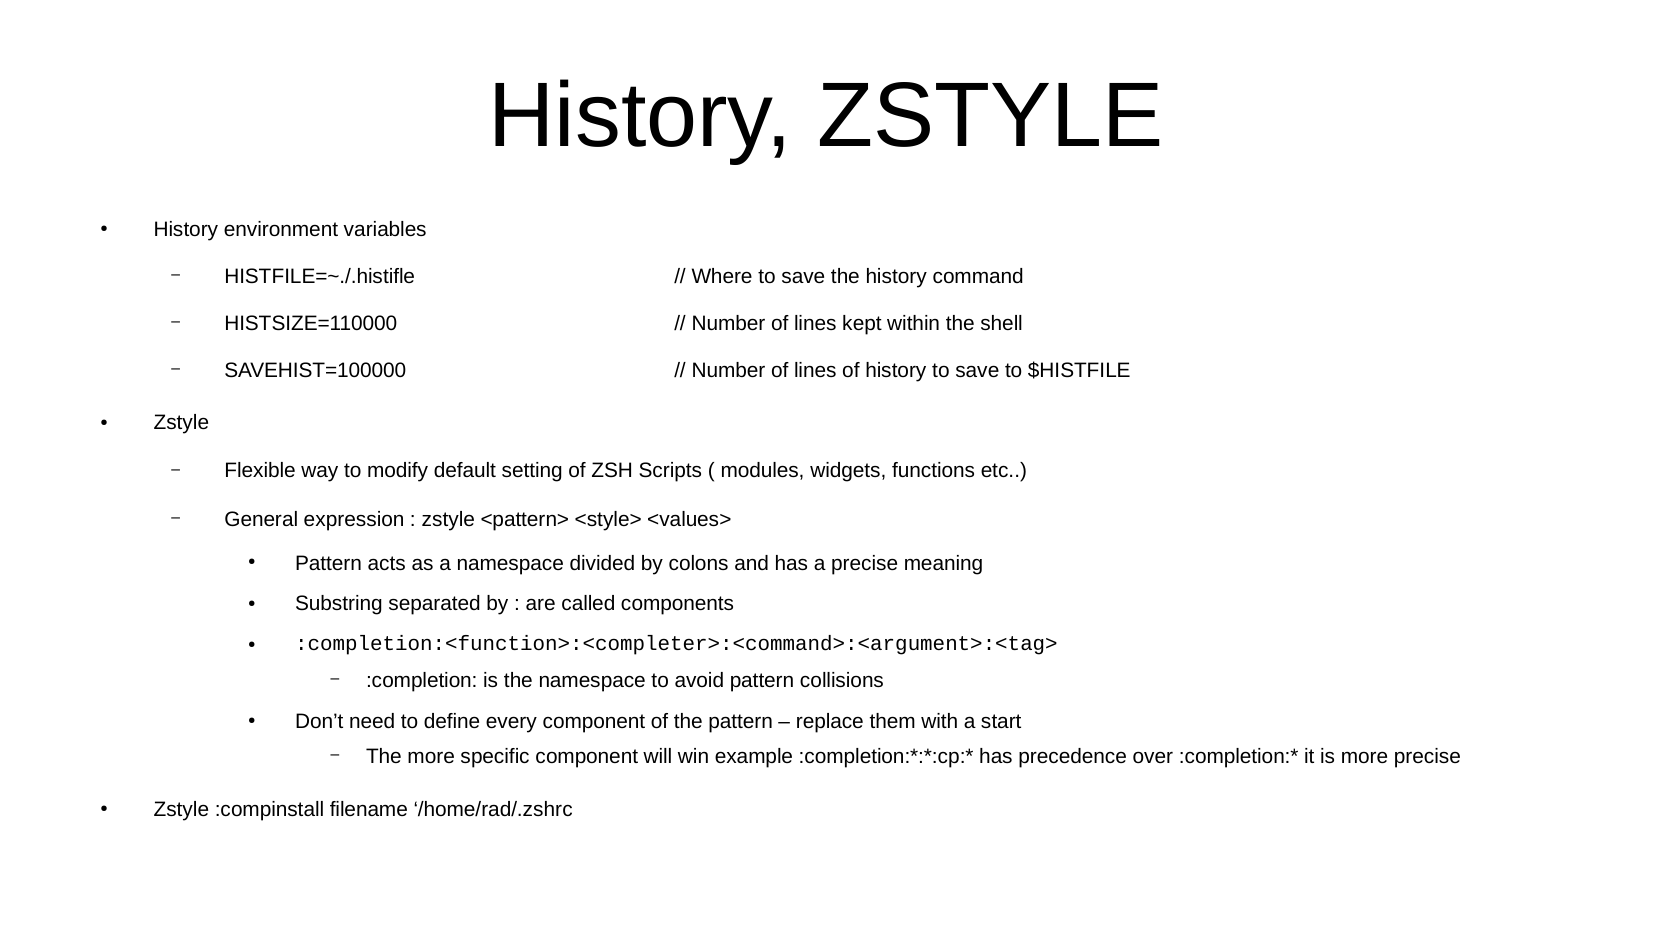

# History, ZSTYLE
History environment variables
HISTFILE=~./.histifle				// Where to save the history command
HISTSIZE=110000				// Number of lines kept within the shell
SAVEHIST=100000				// Number of lines of history to save to $HISTFILE
Zstyle
Flexible way to modify default setting of ZSH Scripts ( modules, widgets, functions etc..)
General expression : zstyle <pattern> <style> <values>
Pattern acts as a namespace divided by colons and has a precise meaning
Substring separated by : are called components
:completion:<function>:<completer>:<command>:<argument>:<tag>
:completion: is the namespace to avoid pattern collisions
Don’t need to define every component of the pattern – replace them with a start
The more specific component will win example :completion:*:*:cp:* has precedence over :completion:* it is more precise
Zstyle :compinstall filename ‘/home/rad/.zshrc